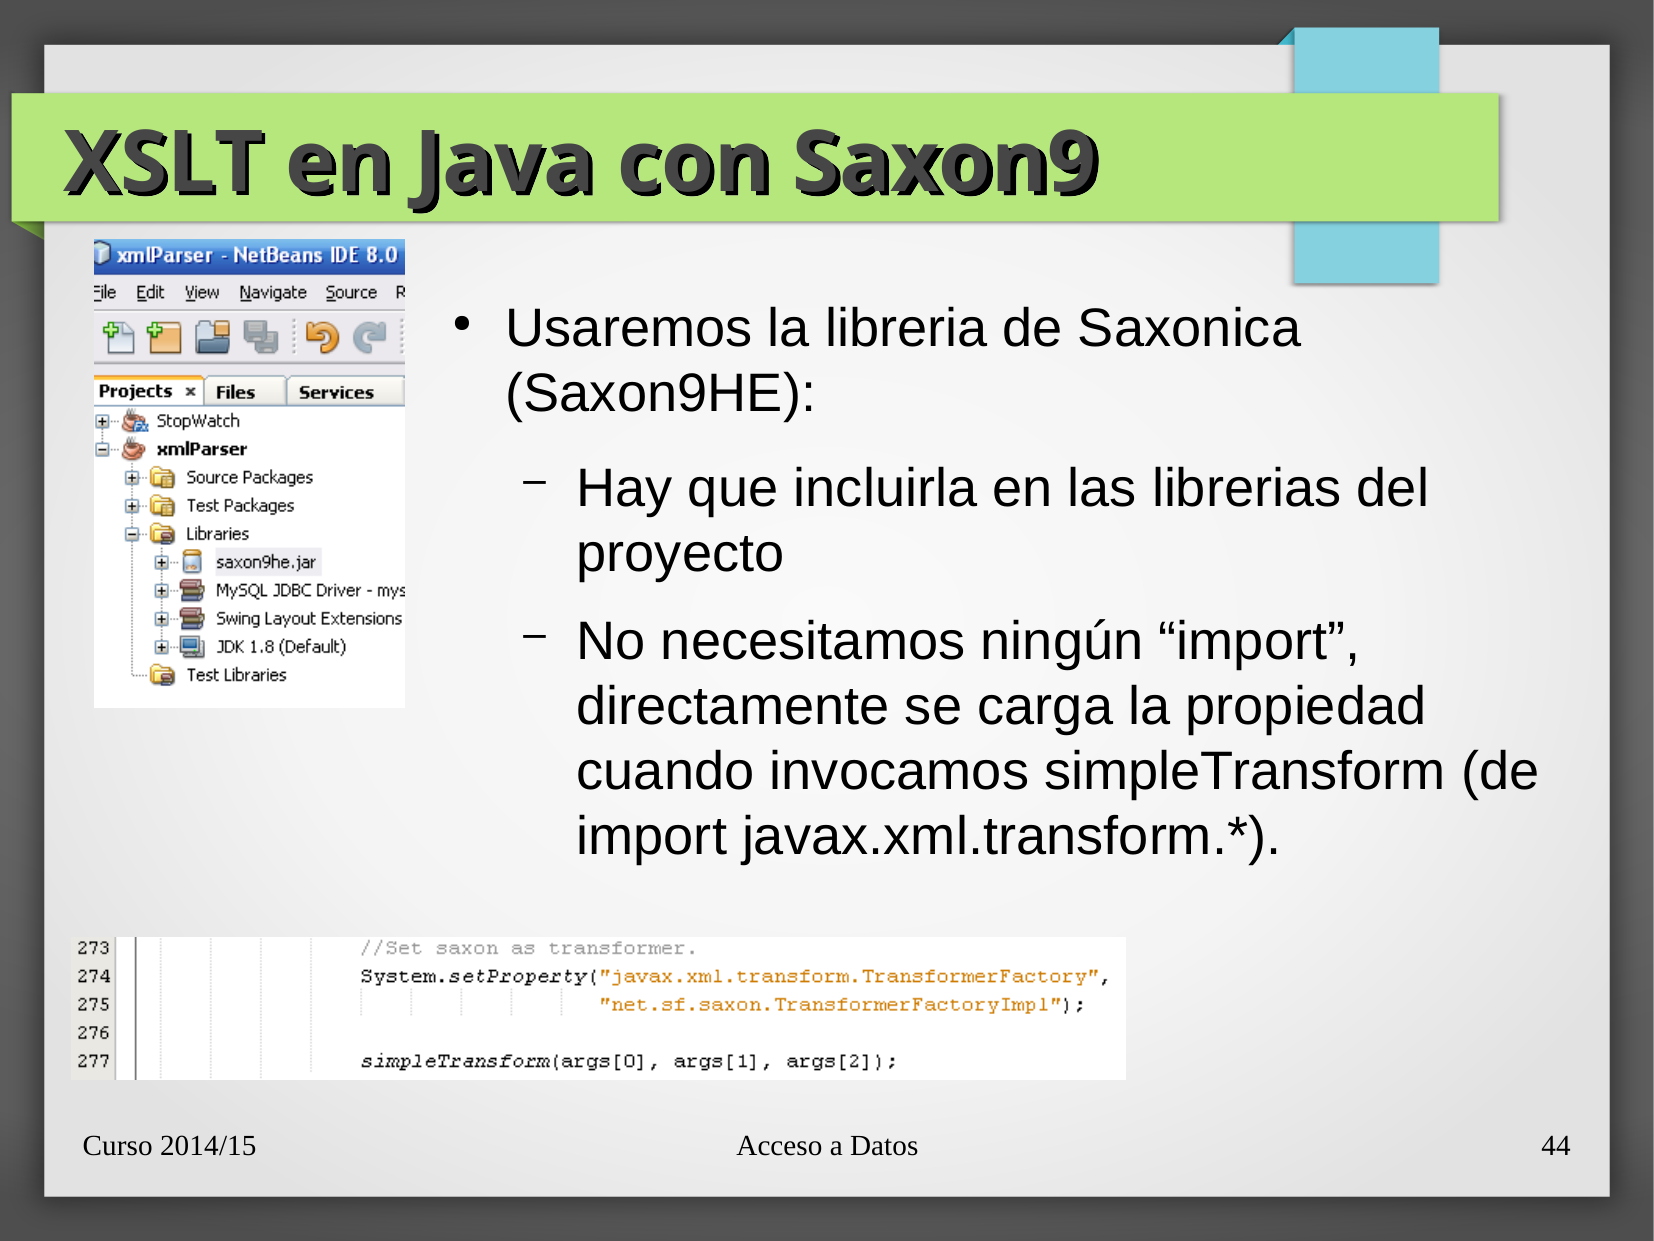

XSLT en Java con Saxon9
# Usaremos la libreria de Saxonica (Saxon9HE):
Hay que incluirla en las librerias del proyecto
No necesitamos ningún “import”, directamente se carga la propiedad cuando invocamos simpleTransform (de import javax.xml.transform.*).
Curso 2014/15
Acceso a Datos
44